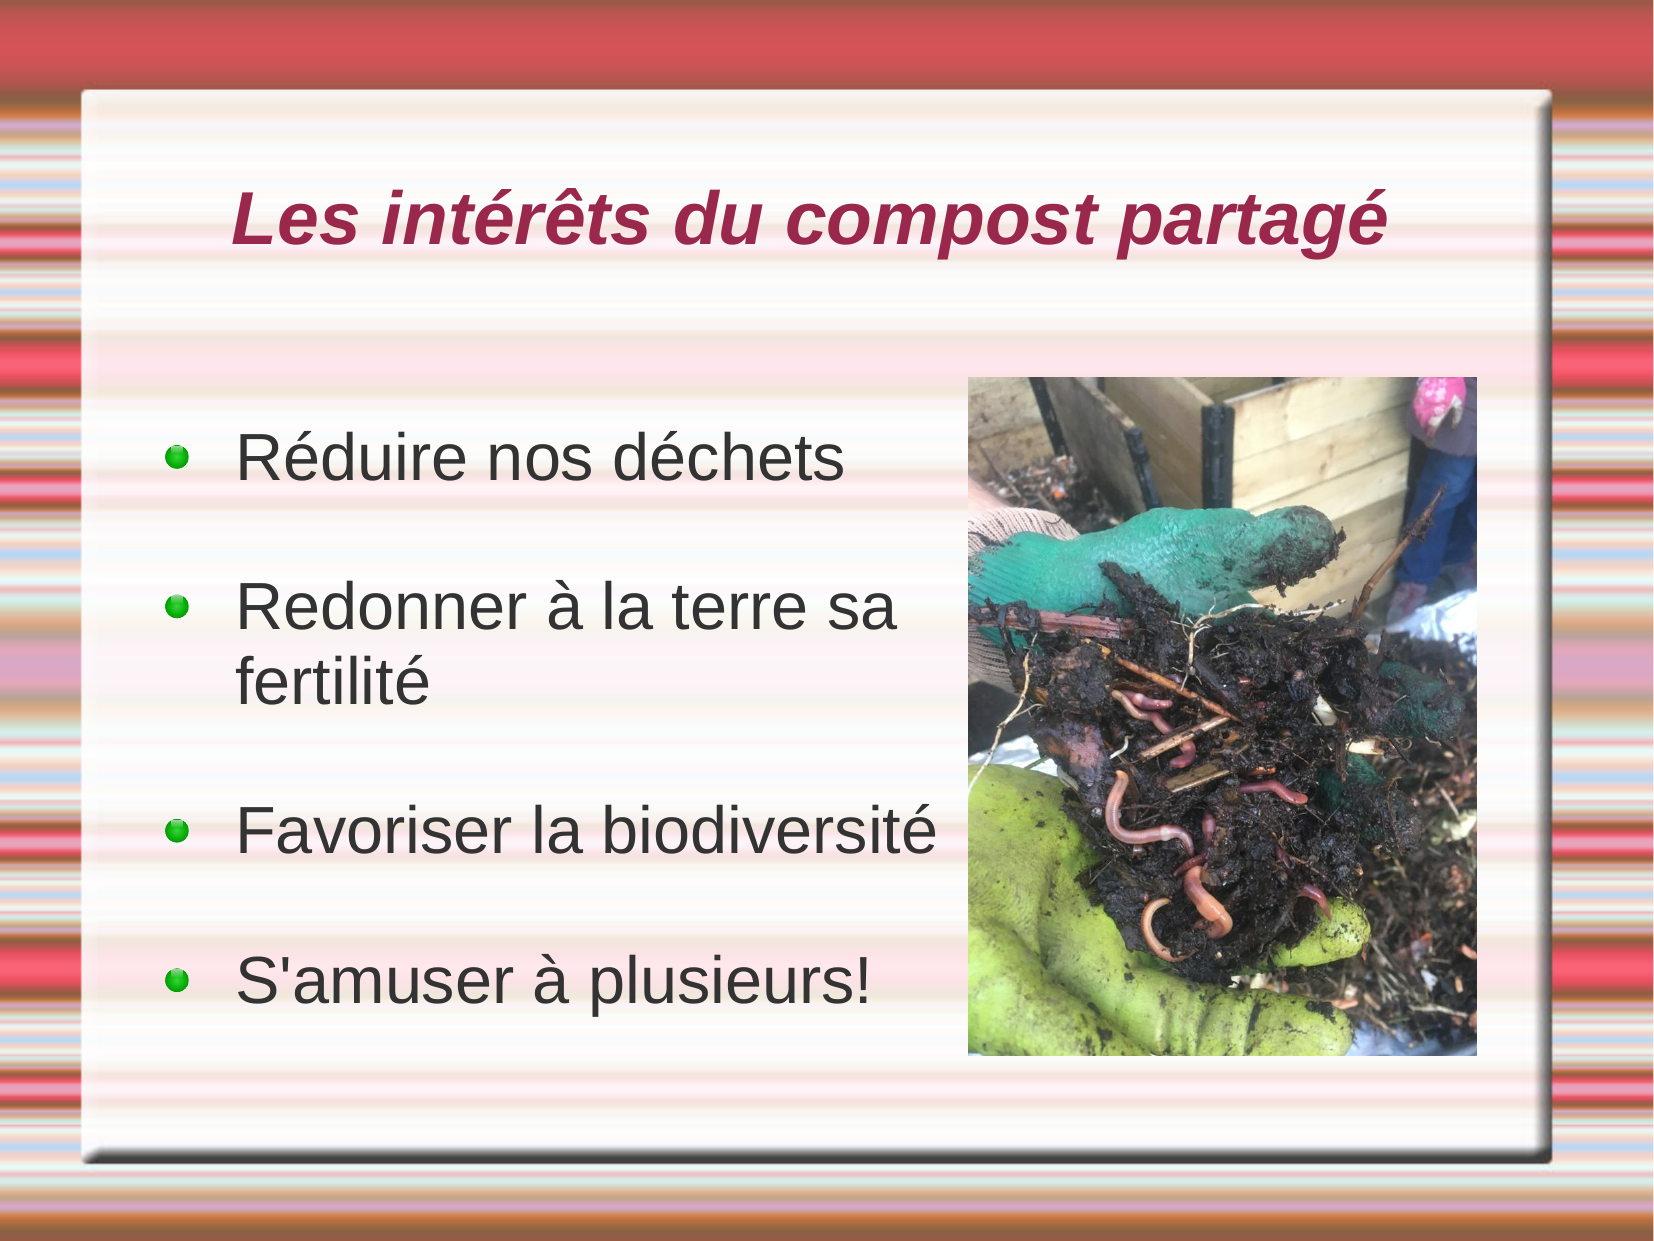

# Les intérêts du compost partagé
Réduire nos déchets
Redonner à la terre sa fertilité
Favoriser la biodiversité
S'amuser à plusieurs!